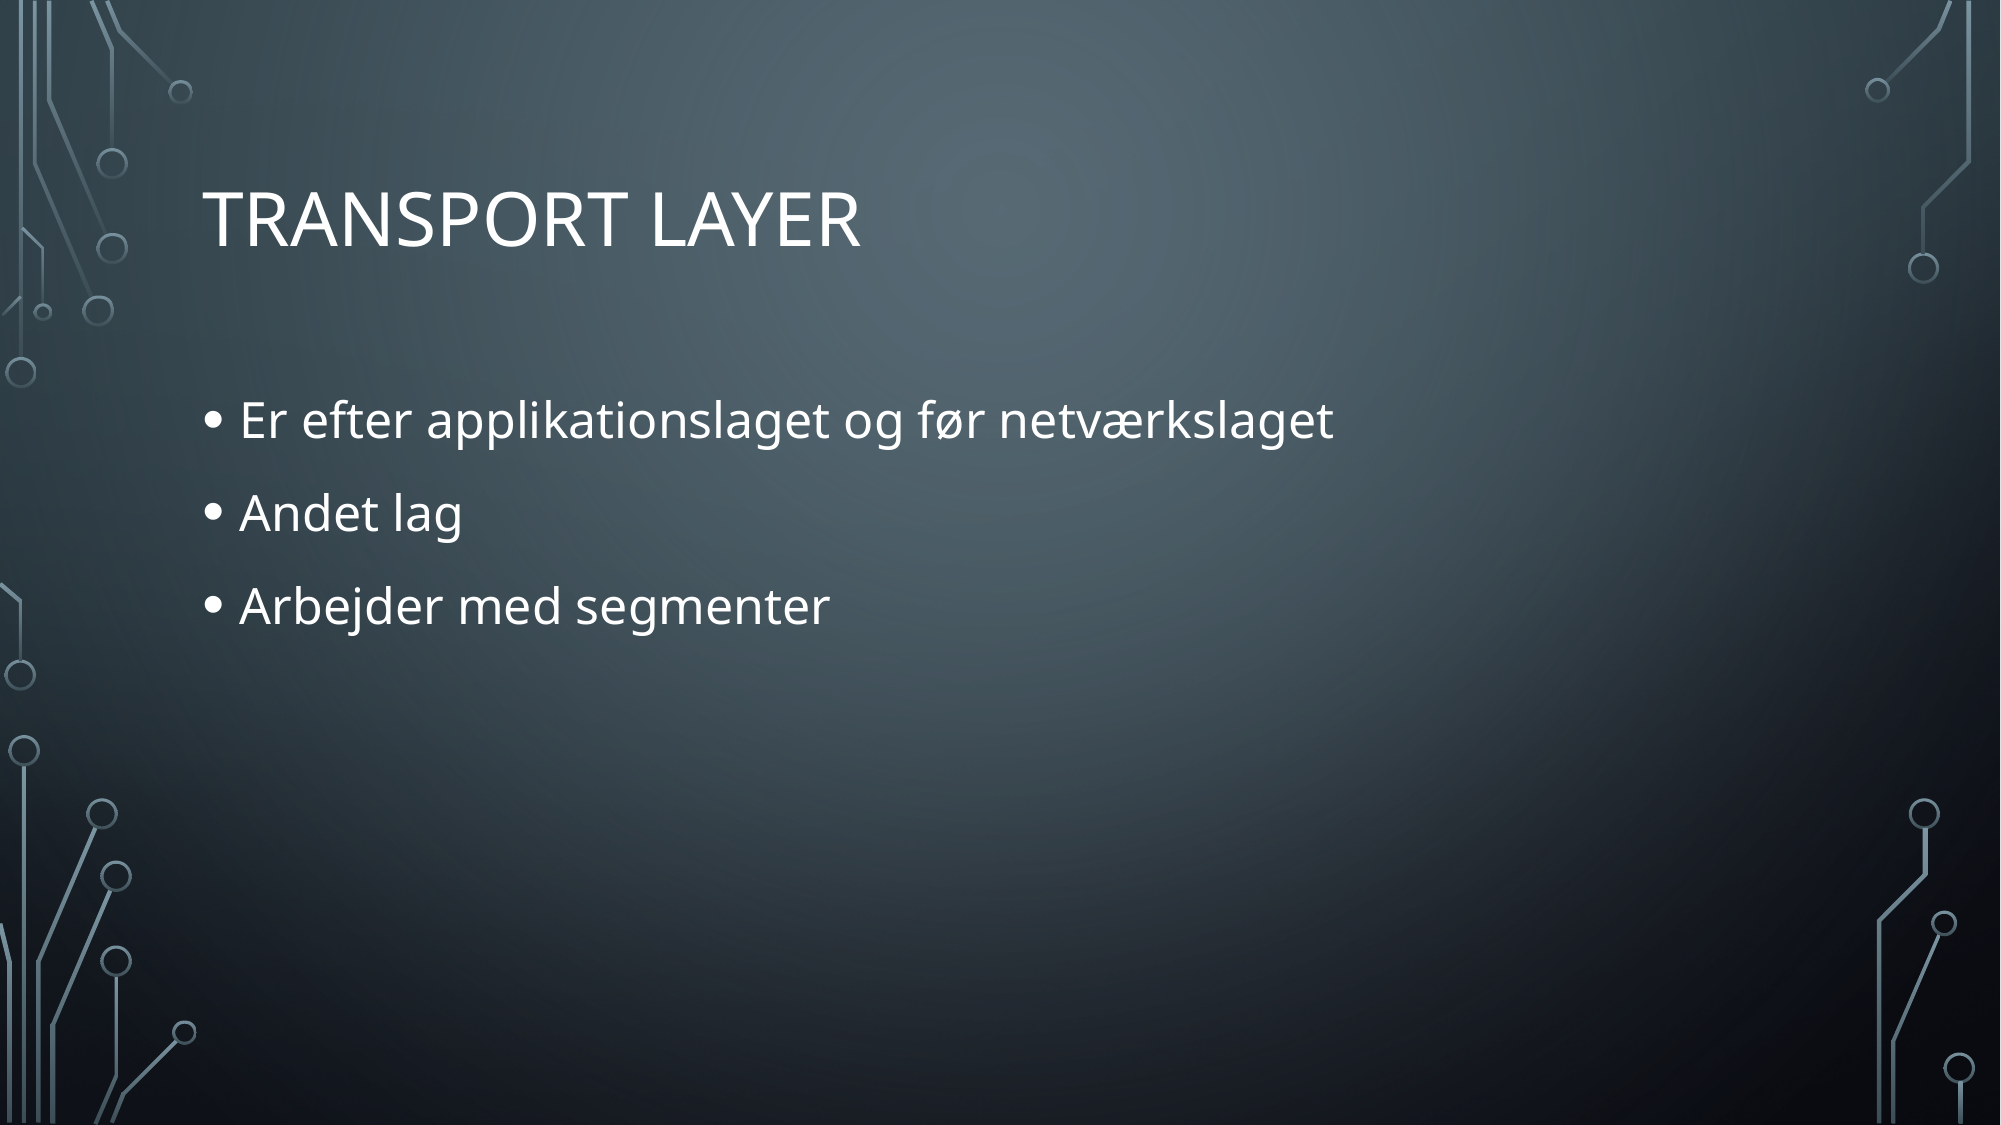

# Transport layer
Er efter applikationslaget og før netværkslaget
Andet lag
Arbejder med segmenter